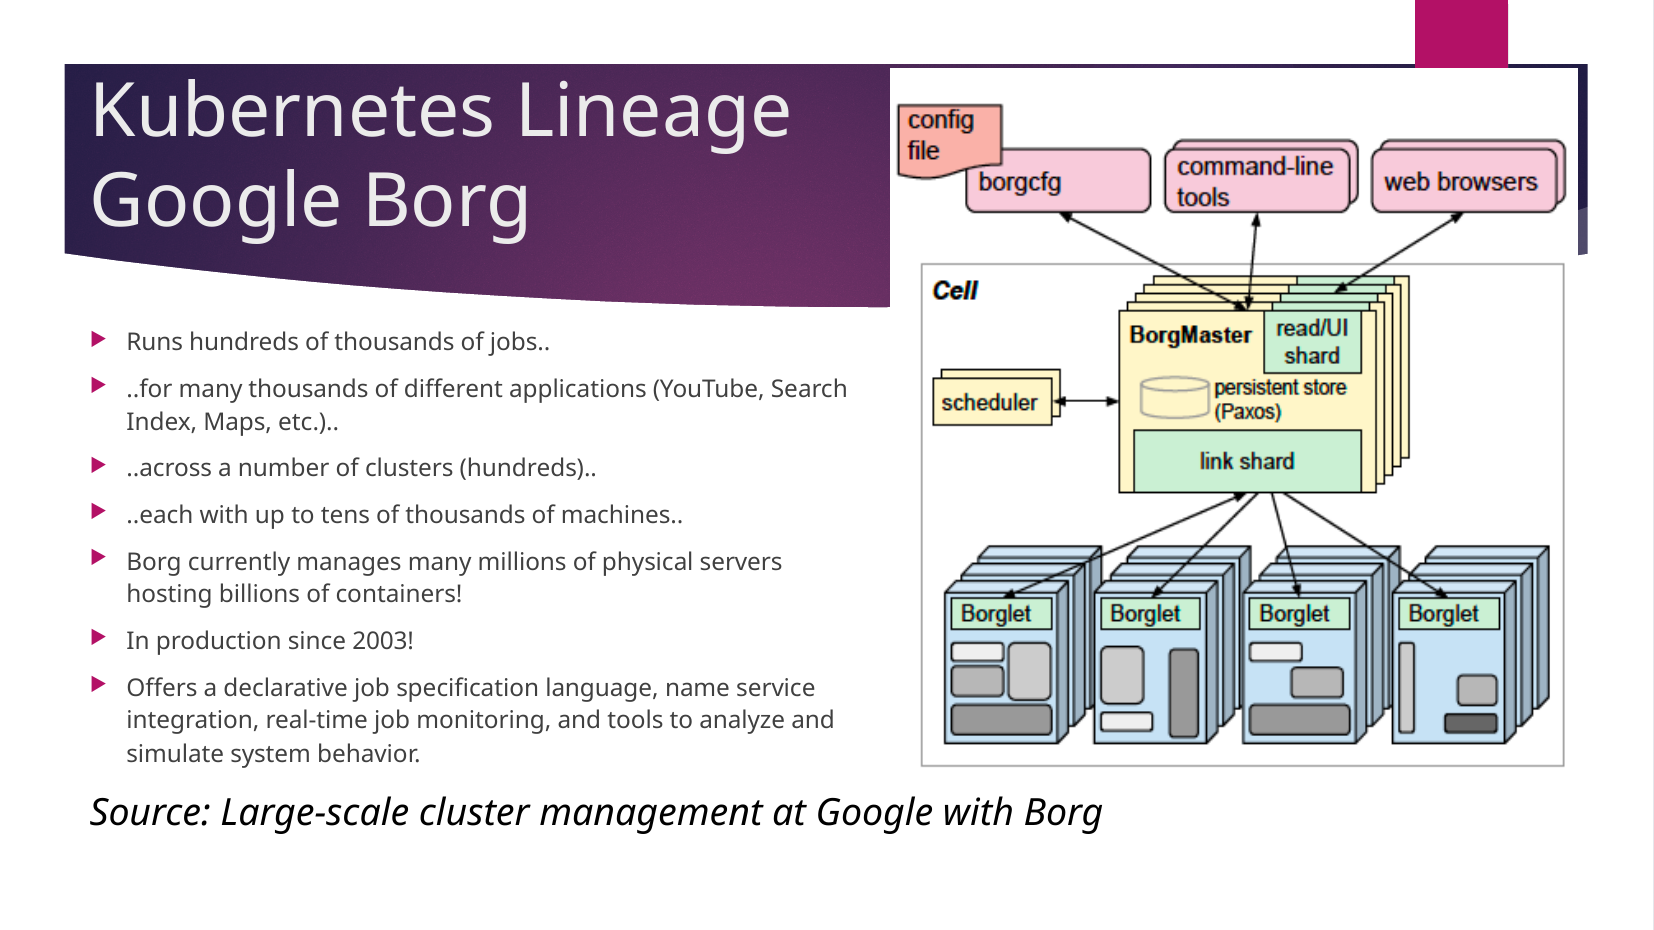

Kubernetes Lineage
Google Borg
# Runs hundreds of thousands of jobs..
..for many thousands of different applications (YouTube, Search Index, Maps, etc.)..
..across a number of clusters (hundreds)..
..each with up to tens of thousands of machines..
Borg currently manages many millions of physical servers hosting billions of containers!
In production since 2003!
Offers a declarative job specification language, name service integration, real-time job monitoring, and tools to analyze and simulate system behavior.
Source: Large-scale cluster management at Google with Borg